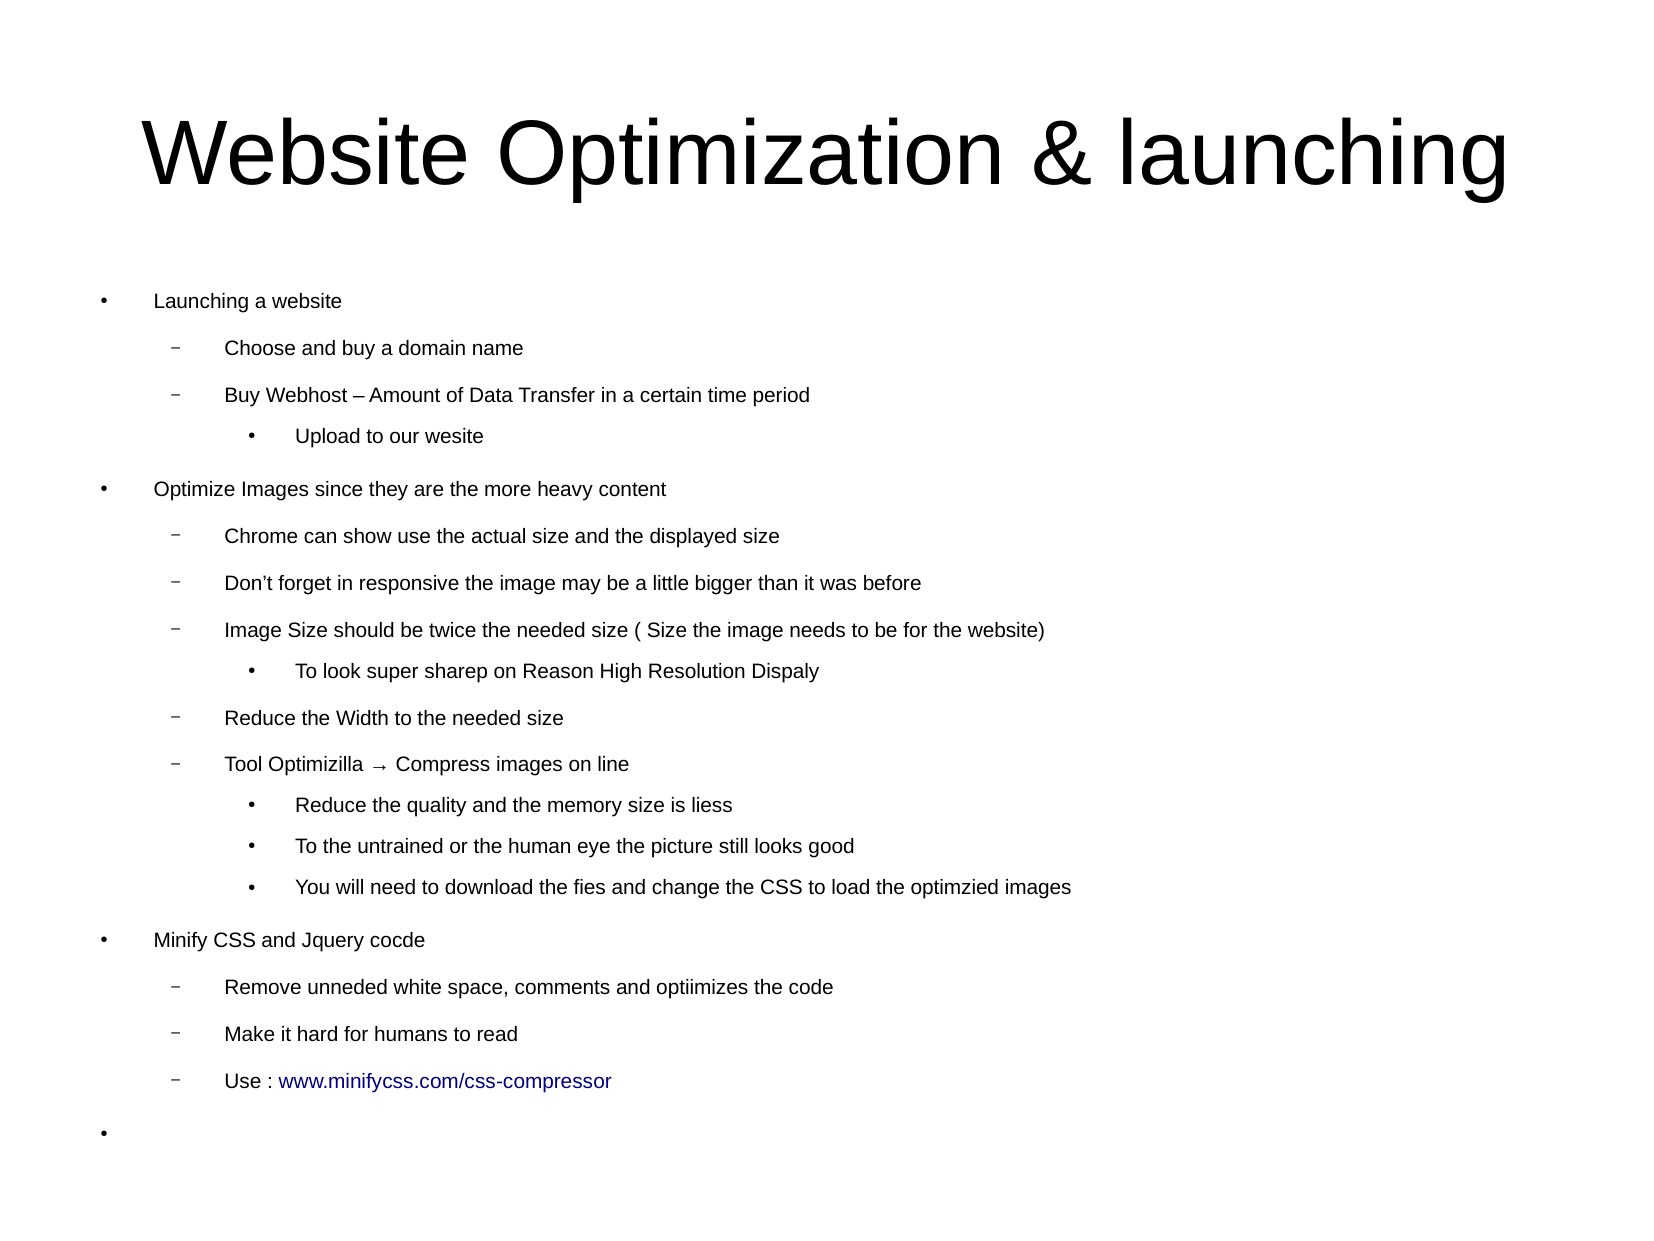

# Website Optimization & launching
Launching a website
Choose and buy a domain name
Buy Webhost – Amount of Data Transfer in a certain time period
Upload to our wesite
Optimize Images since they are the more heavy content
Chrome can show use the actual size and the displayed size
Don’t forget in responsive the image may be a little bigger than it was before
Image Size should be twice the needed size ( Size the image needs to be for the website)
To look super sharep on Reason High Resolution Dispaly
Reduce the Width to the needed size
Tool Optimizilla → Compress images on line
Reduce the quality and the memory size is liess
To the untrained or the human eye the picture still looks good
You will need to download the fies and change the CSS to load the optimzied images
Minify CSS and Jquery cocde
Remove unneded white space, comments and optiimizes the code
Make it hard for humans to read
Use : www.minifycss.com/css-compressor